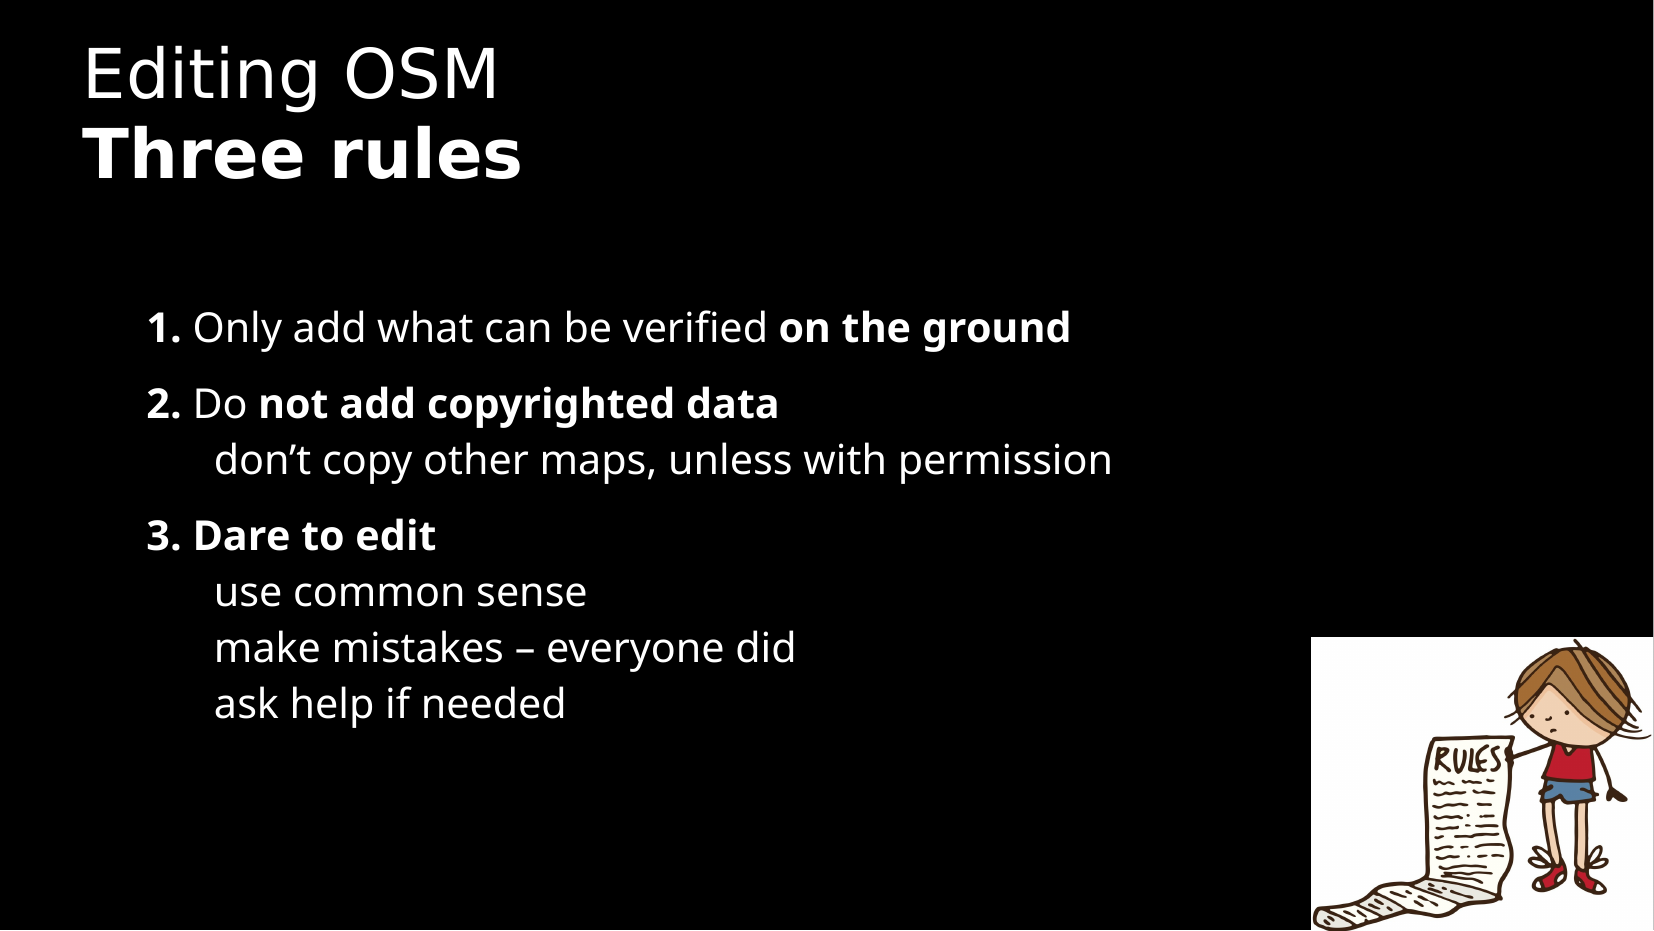

# Editing OSM Three rules
1. Only add what can be verified on the ground
2. Do not add copyrighted data
	don’t copy other maps, unless with permission
3. Dare to edit
	use common sense
	make mistakes – everyone did
	ask help if needed